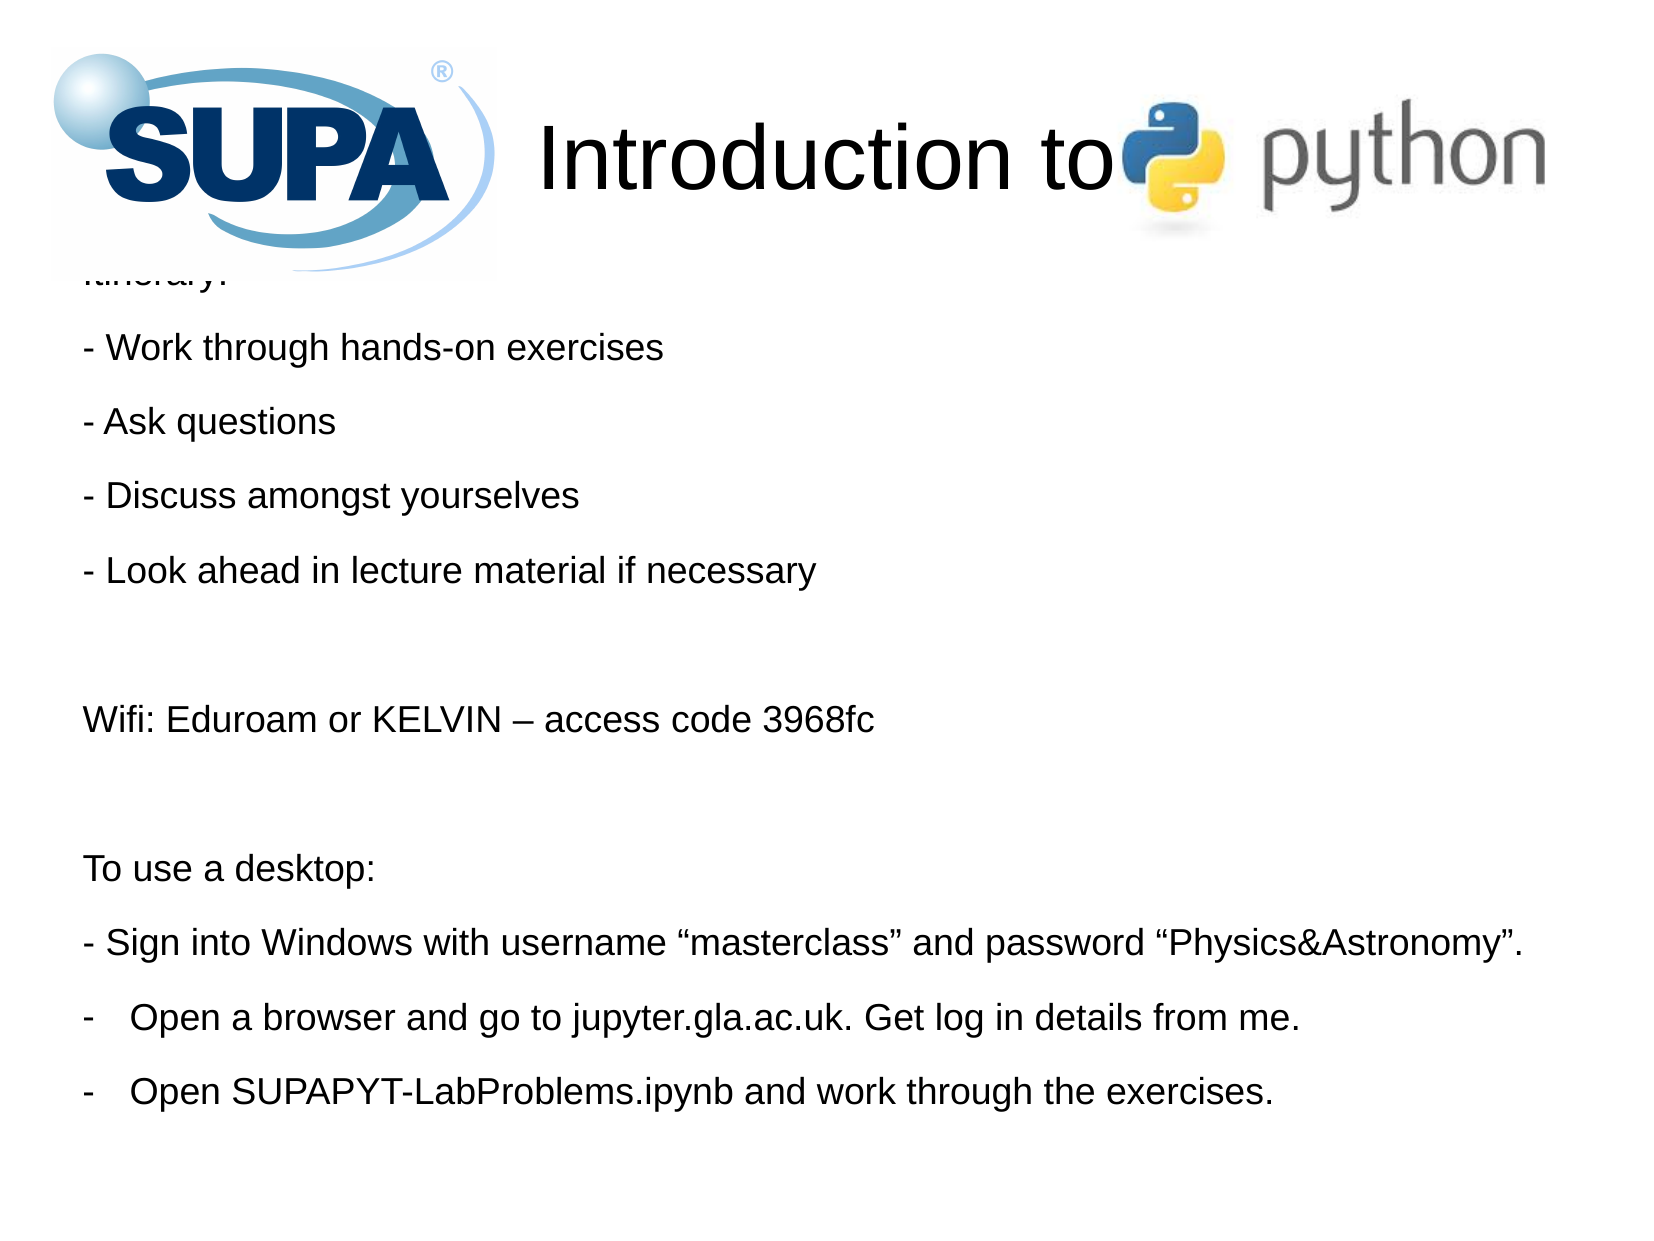

Introduction to
# Itinerary:
- Work through hands-on exercises
- Ask questions
- Discuss amongst yourselves
- Look ahead in lecture material if necessary
Wifi: Eduroam or KELVIN – access code 3968fc
To use a desktop:
- Sign into Windows with username “masterclass” and password “Physics&Astronomy”.
Open a browser and go to jupyter.gla.ac.uk. Get log in details from me.
Open SUPAPYT-LabProblems.ipynb and work through the exercises.